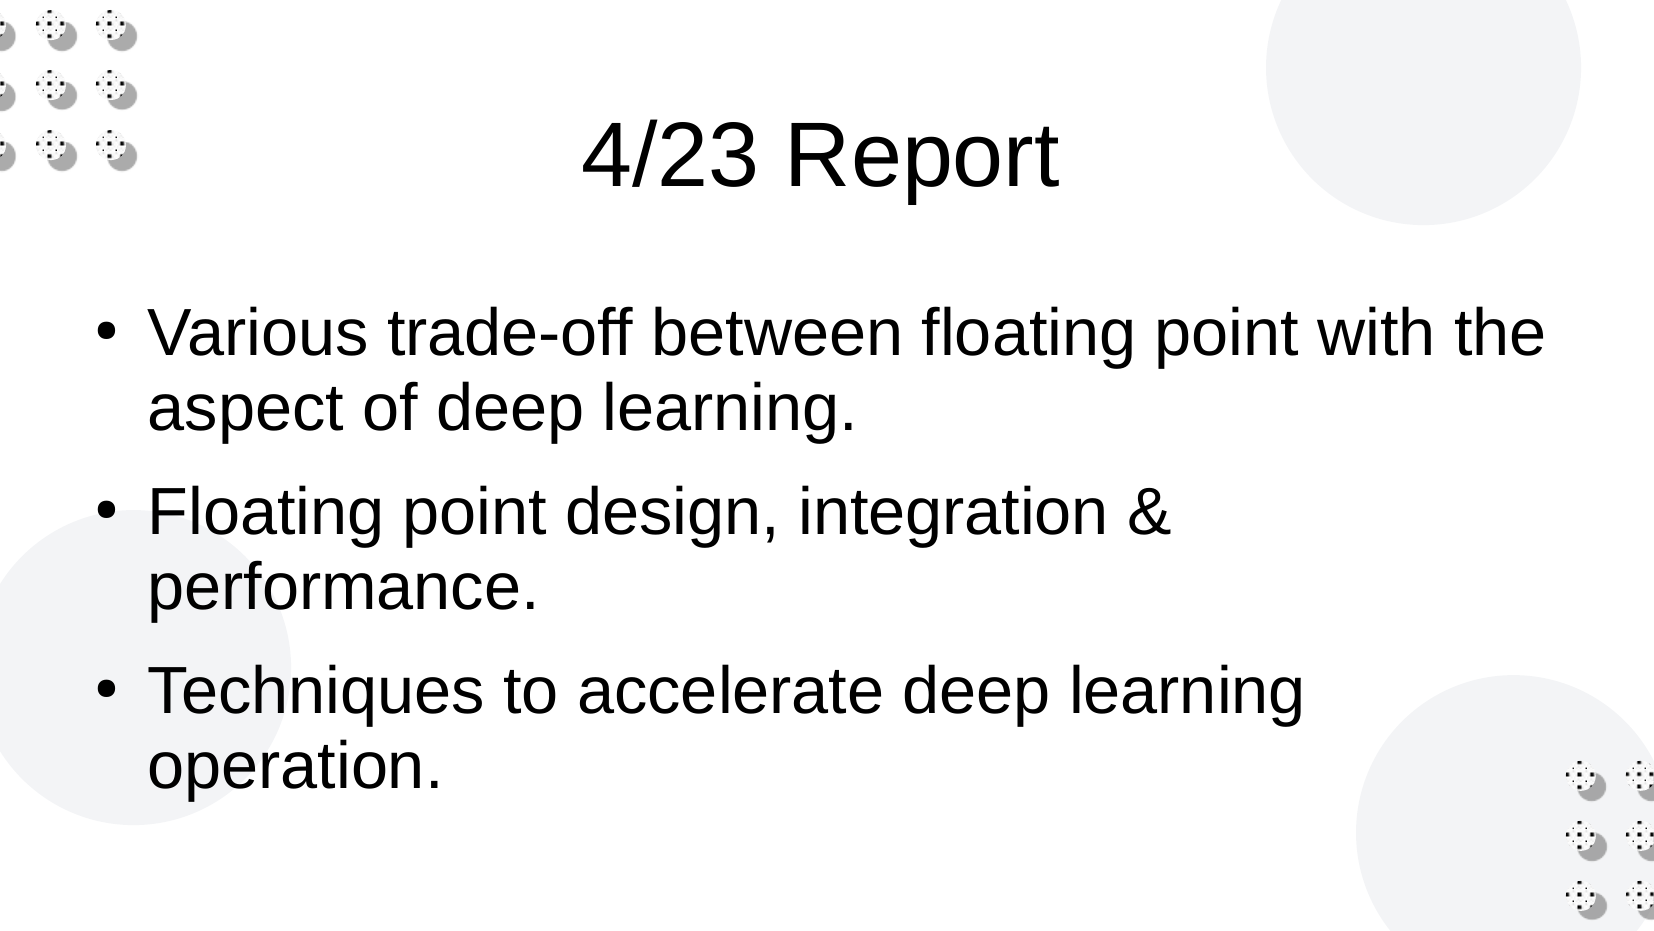

# 4/23 Report
Various trade-off between floating point with the aspect of deep learning.
Floating point design, integration & performance.
Techniques to accelerate deep learning operation.